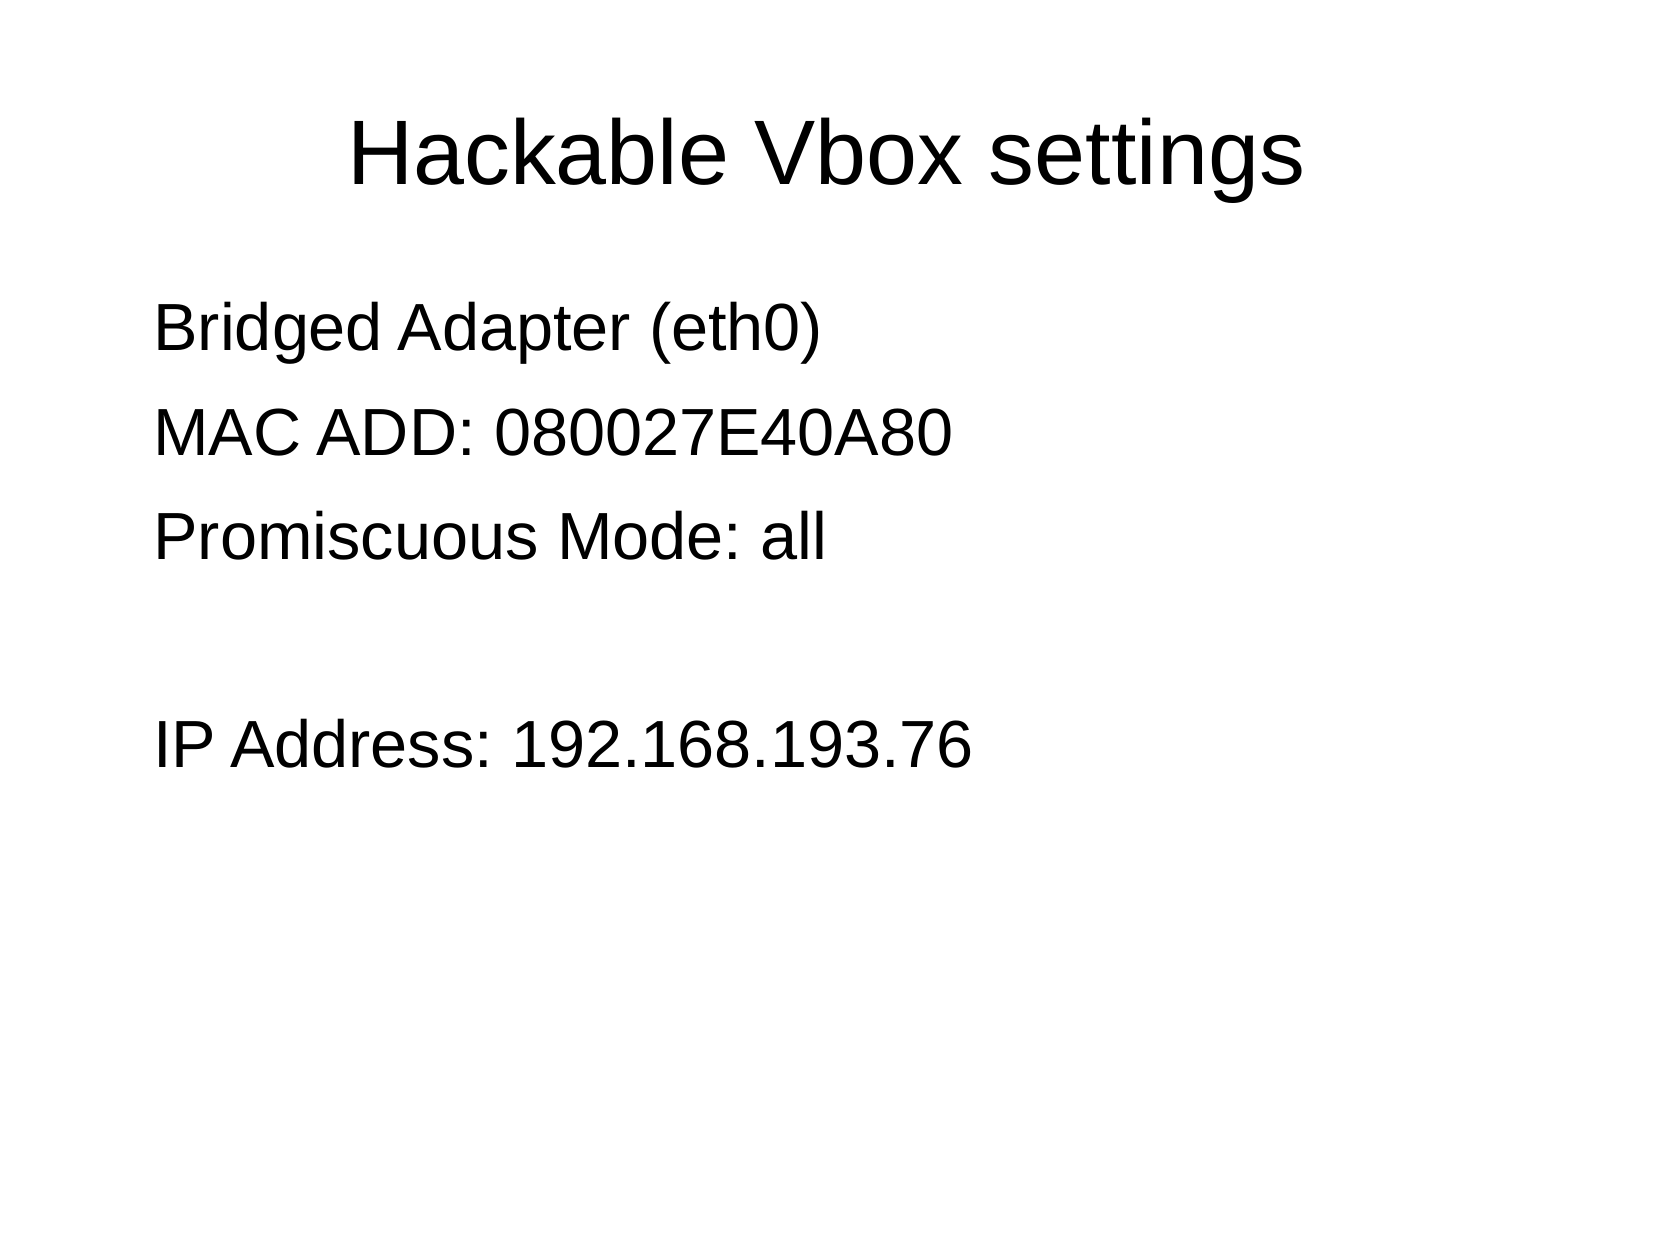

# Hackable Vbox settings
Bridged Adapter (eth0)
MAC ADD: 080027E40A80
Promiscuous Mode: all
IP Address: 192.168.193.76